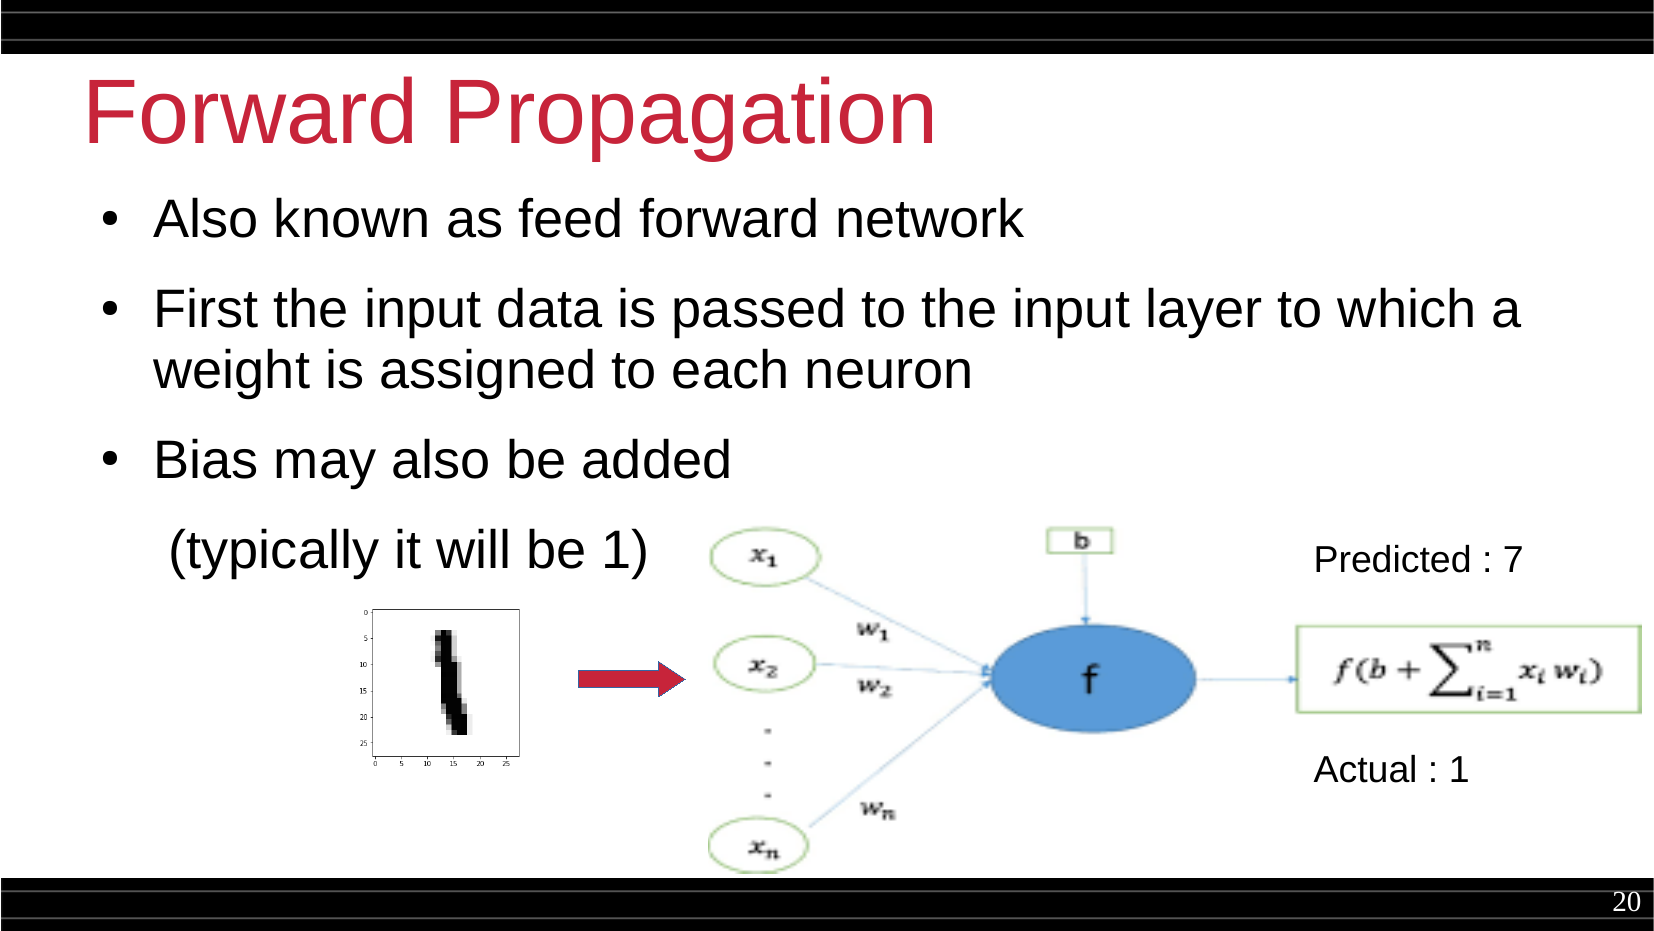

# Forward Propagation
Also known as feed forward network
First the input data is passed to the input layer to which a weight is assigned to each neuron
Bias may also be added
 (typically it will be 1)
Predicted : 7
Actual : 1